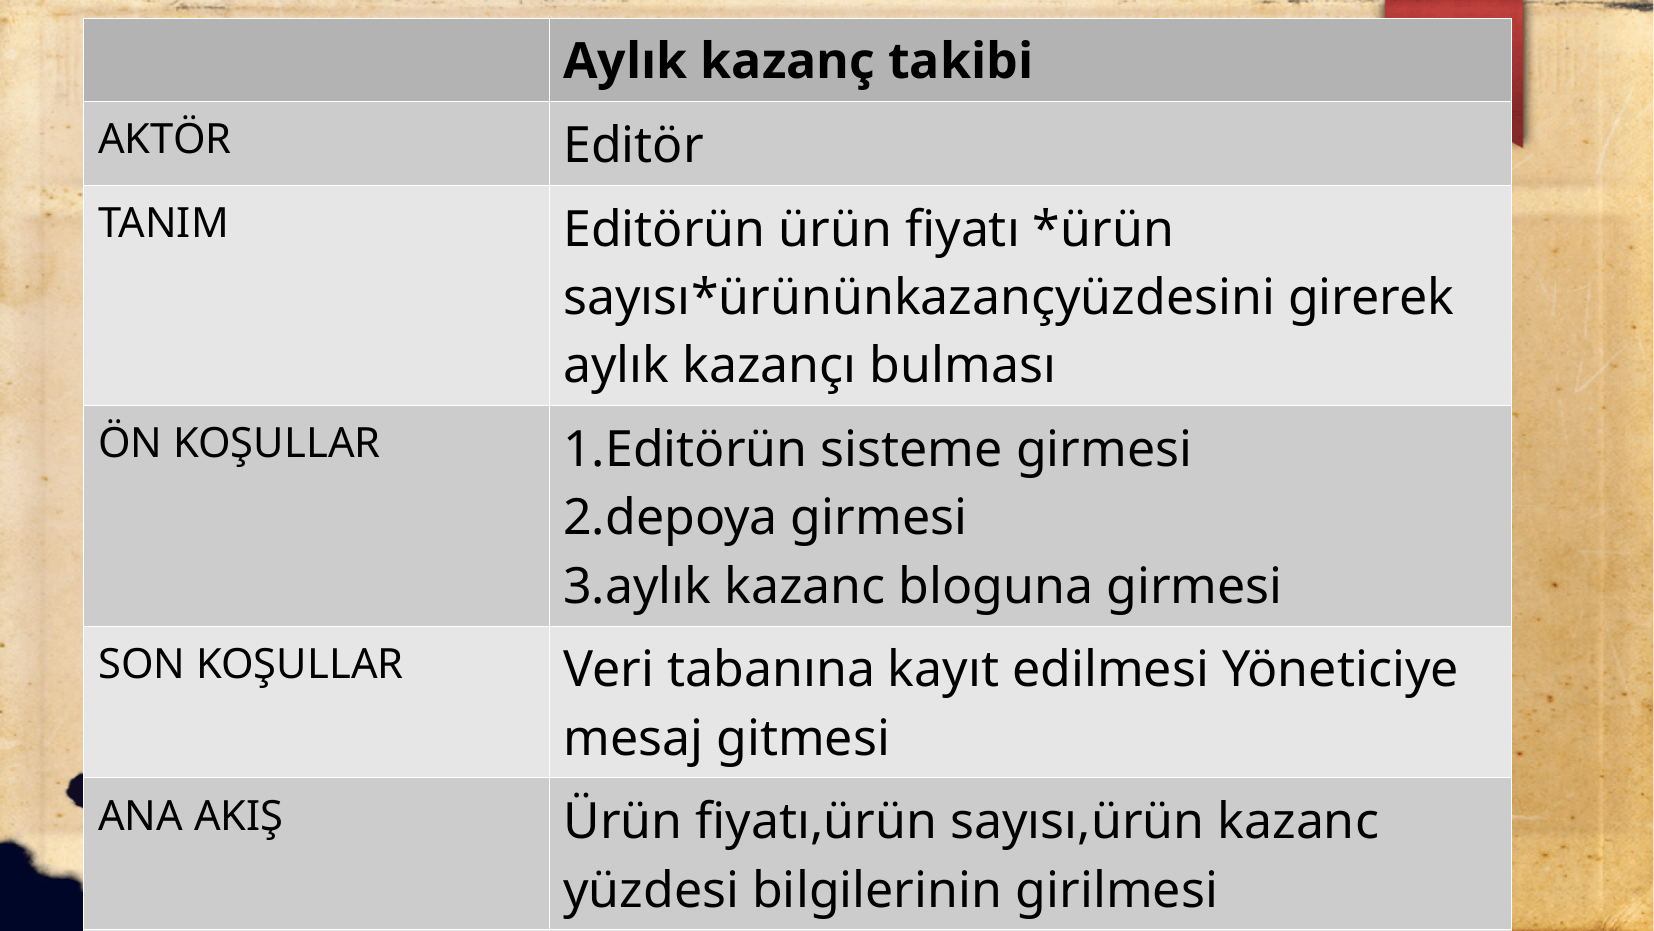

| | Aylık kazanç takibi |
| --- | --- |
| AKTÖR | Editör |
| TANIM | Editörün ürün fiyatı \*ürün sayısı\*ürününkazançyüzdesini girerek aylık kazançı bulması |
| ÖN KOŞULLAR | 1.Editörün sisteme girmesi 2.depoya girmesi 3.aylık kazanc bloguna girmesi |
| SON KOŞULLAR | Veri tabanına kayıt edilmesi Yöneticiye mesaj gitmesi |
| ANA AKIŞ | Ürün fiyatı,ürün sayısı,ürün kazanc yüzdesi bilgilerinin girilmesi |
| ALTERNATİF AKIŞ | Ürün fiyatı=0 ise hata verir |